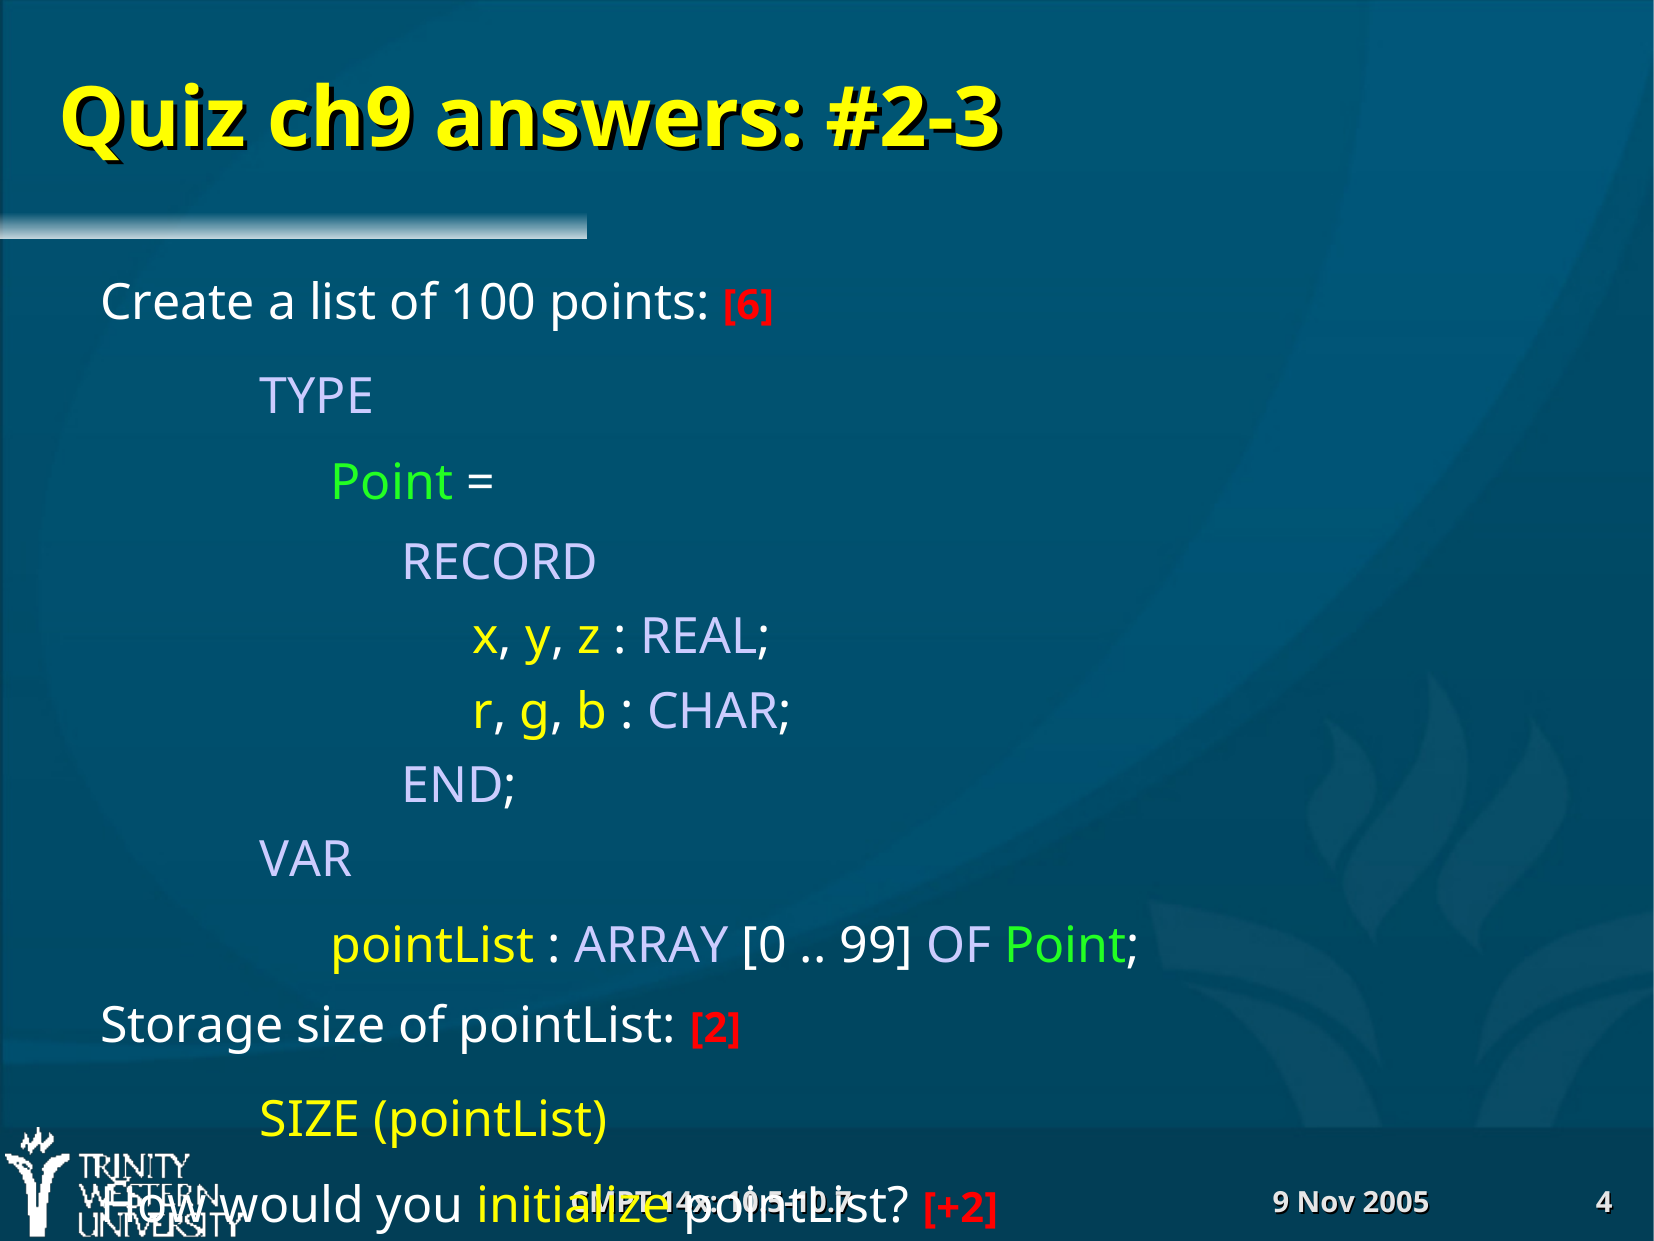

# Quiz ch9 answers: #2-3
Create a list of 100 points: [6]
TYPE
Point =
RECORD
x, y, z : REAL;
r, g, b : CHAR;
END;
VAR
pointList : ARRAY [0 .. 99] OF Point;
Storage size of pointList: [2]
SIZE (pointList)
How would you initialize pointList? [+2]
CMPT 14x: 10.5-10.7
9 Nov 2005
4